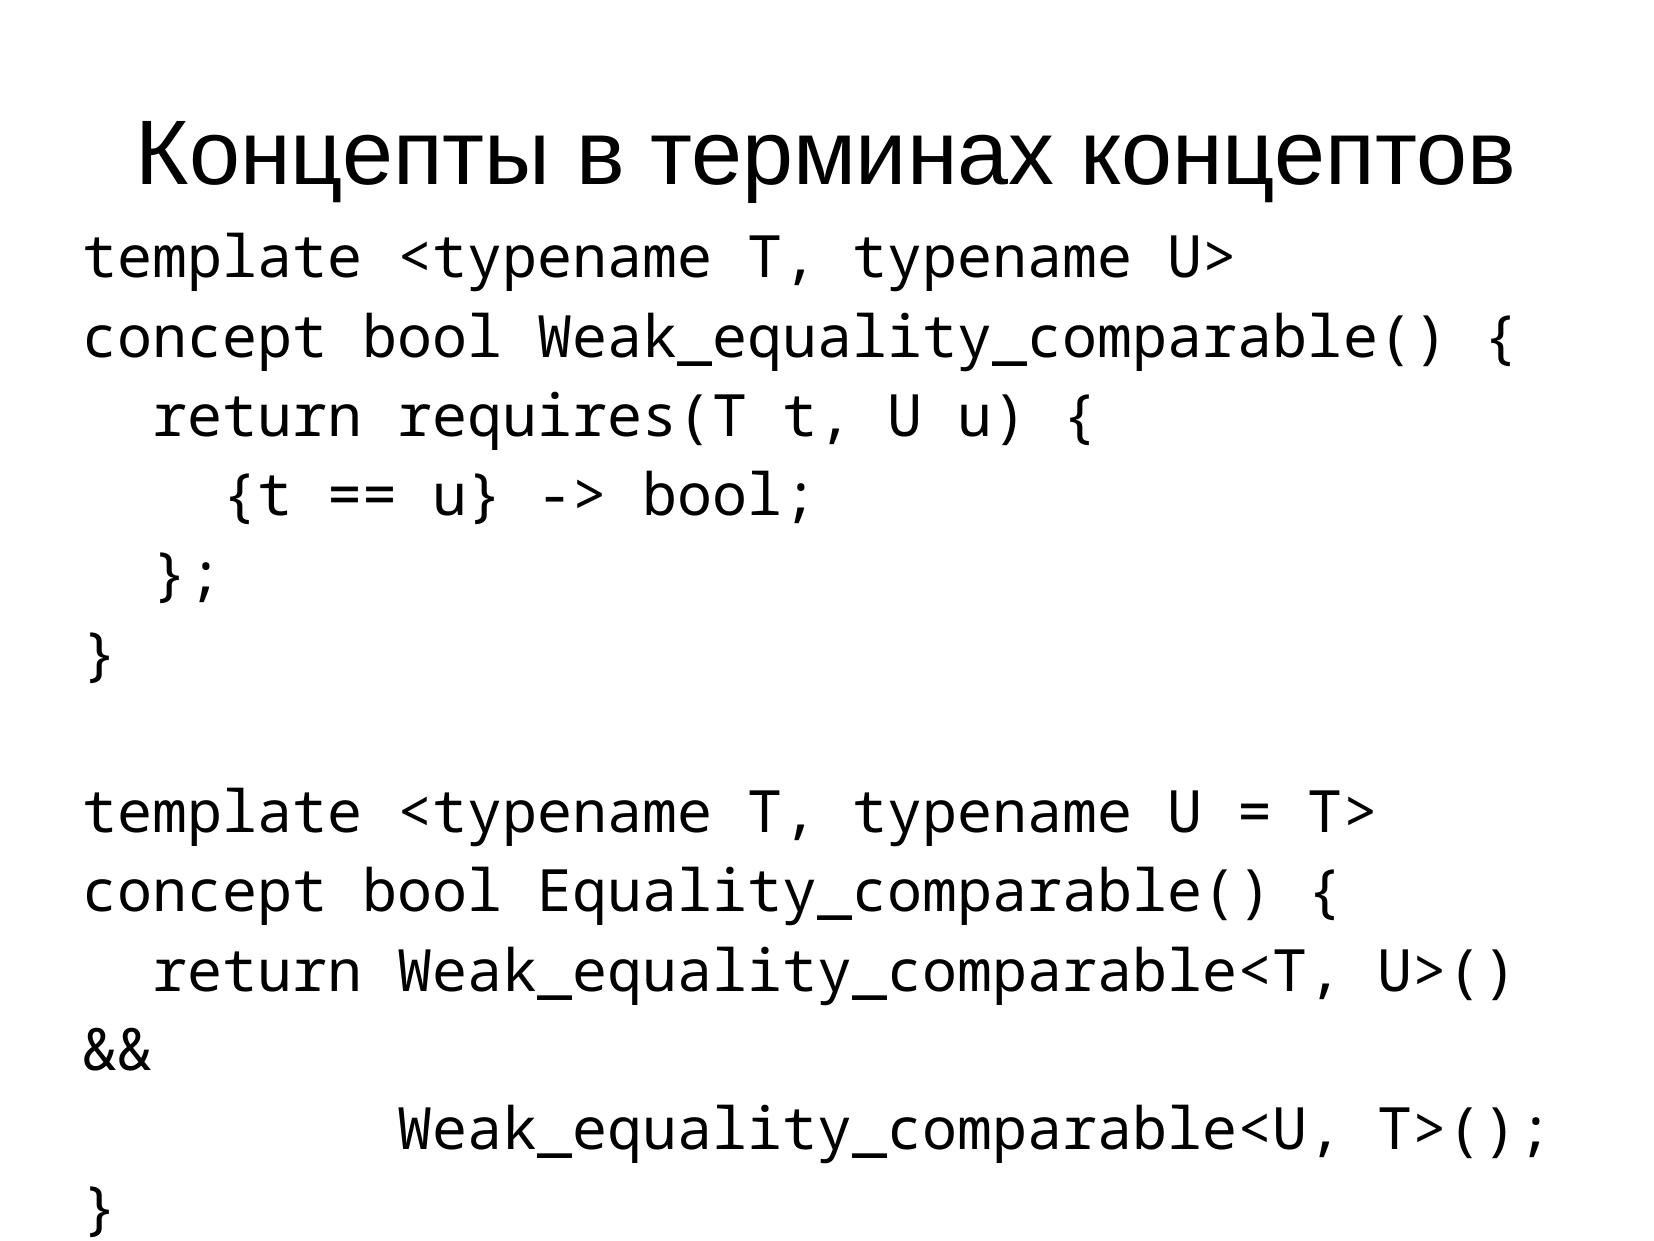

# Концепты в терминах концептов
template <typename T, typename U>
concept bool Weak_equality_comparable() {
 return requires(T t, U u) {
 {t == u} -> bool;
 };
}
template <typename T, typename U = T>
concept bool Equality_comparable() {
 return Weak_equality_comparable<T, U>() &&
 Weak_equality_comparable<U, T>();
}